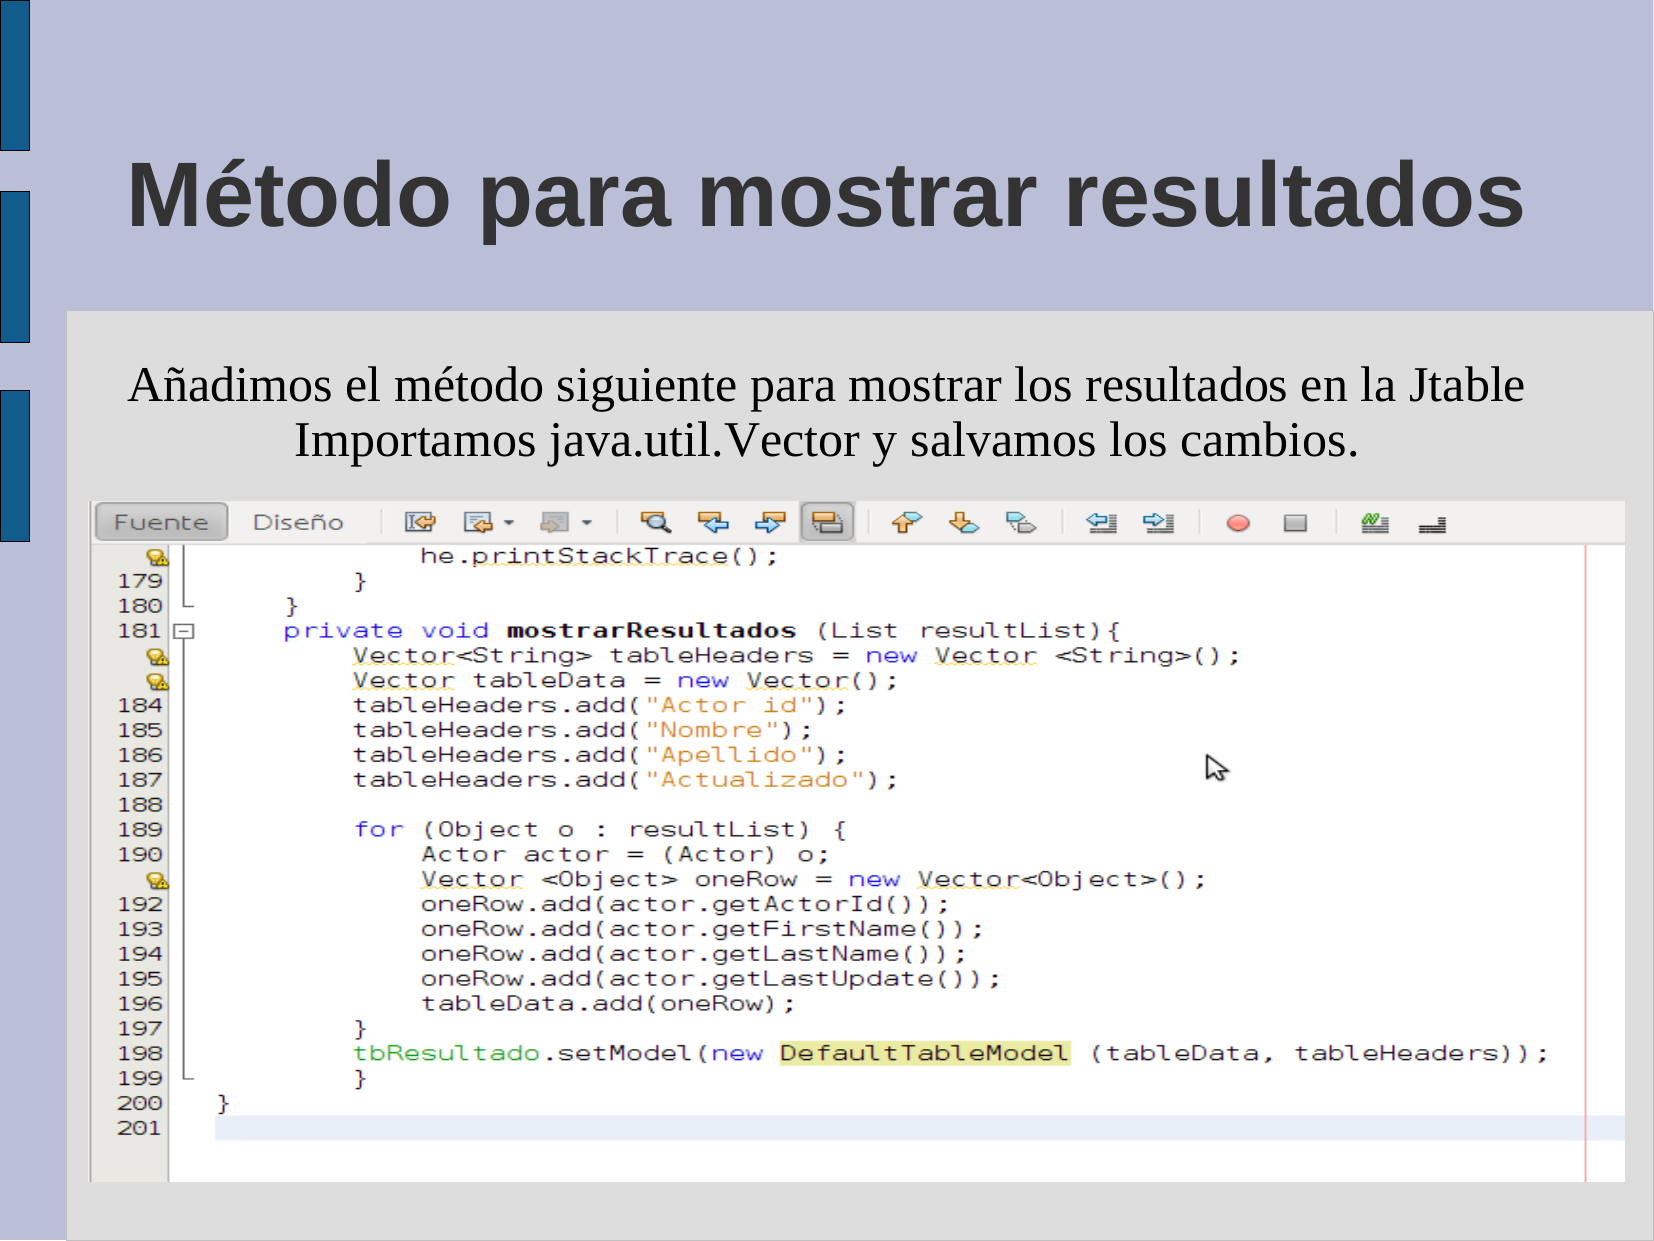

# Método para mostrar resultados
Añadimos el método siguiente para mostrar los resultados en la Jtable
Importamos java.util.Vector y salvamos los cambios.